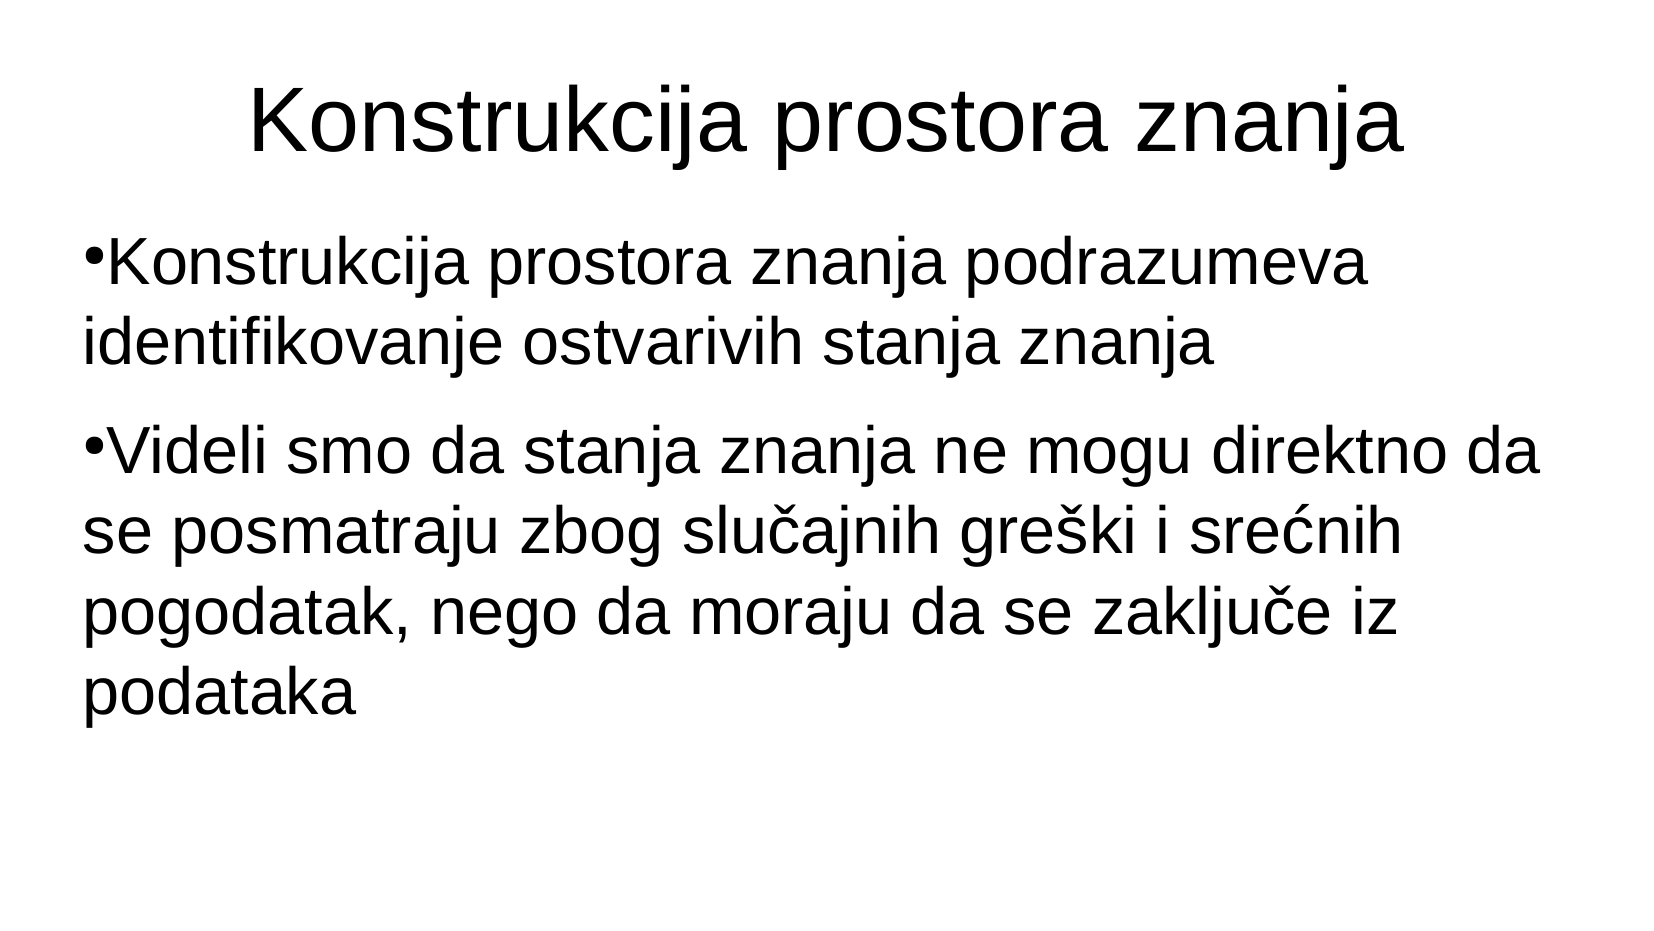

# Konstrukcija prostora znanja
Konstrukcija prostora znanja podrazumeva identifikovanje ostvarivih stanja znanja
Videli smo da stanja znanja ne mogu direktno da se posmatraju zbog slučajnih greški i srećnih pogodatak, nego da moraju da se zaključe iz podataka